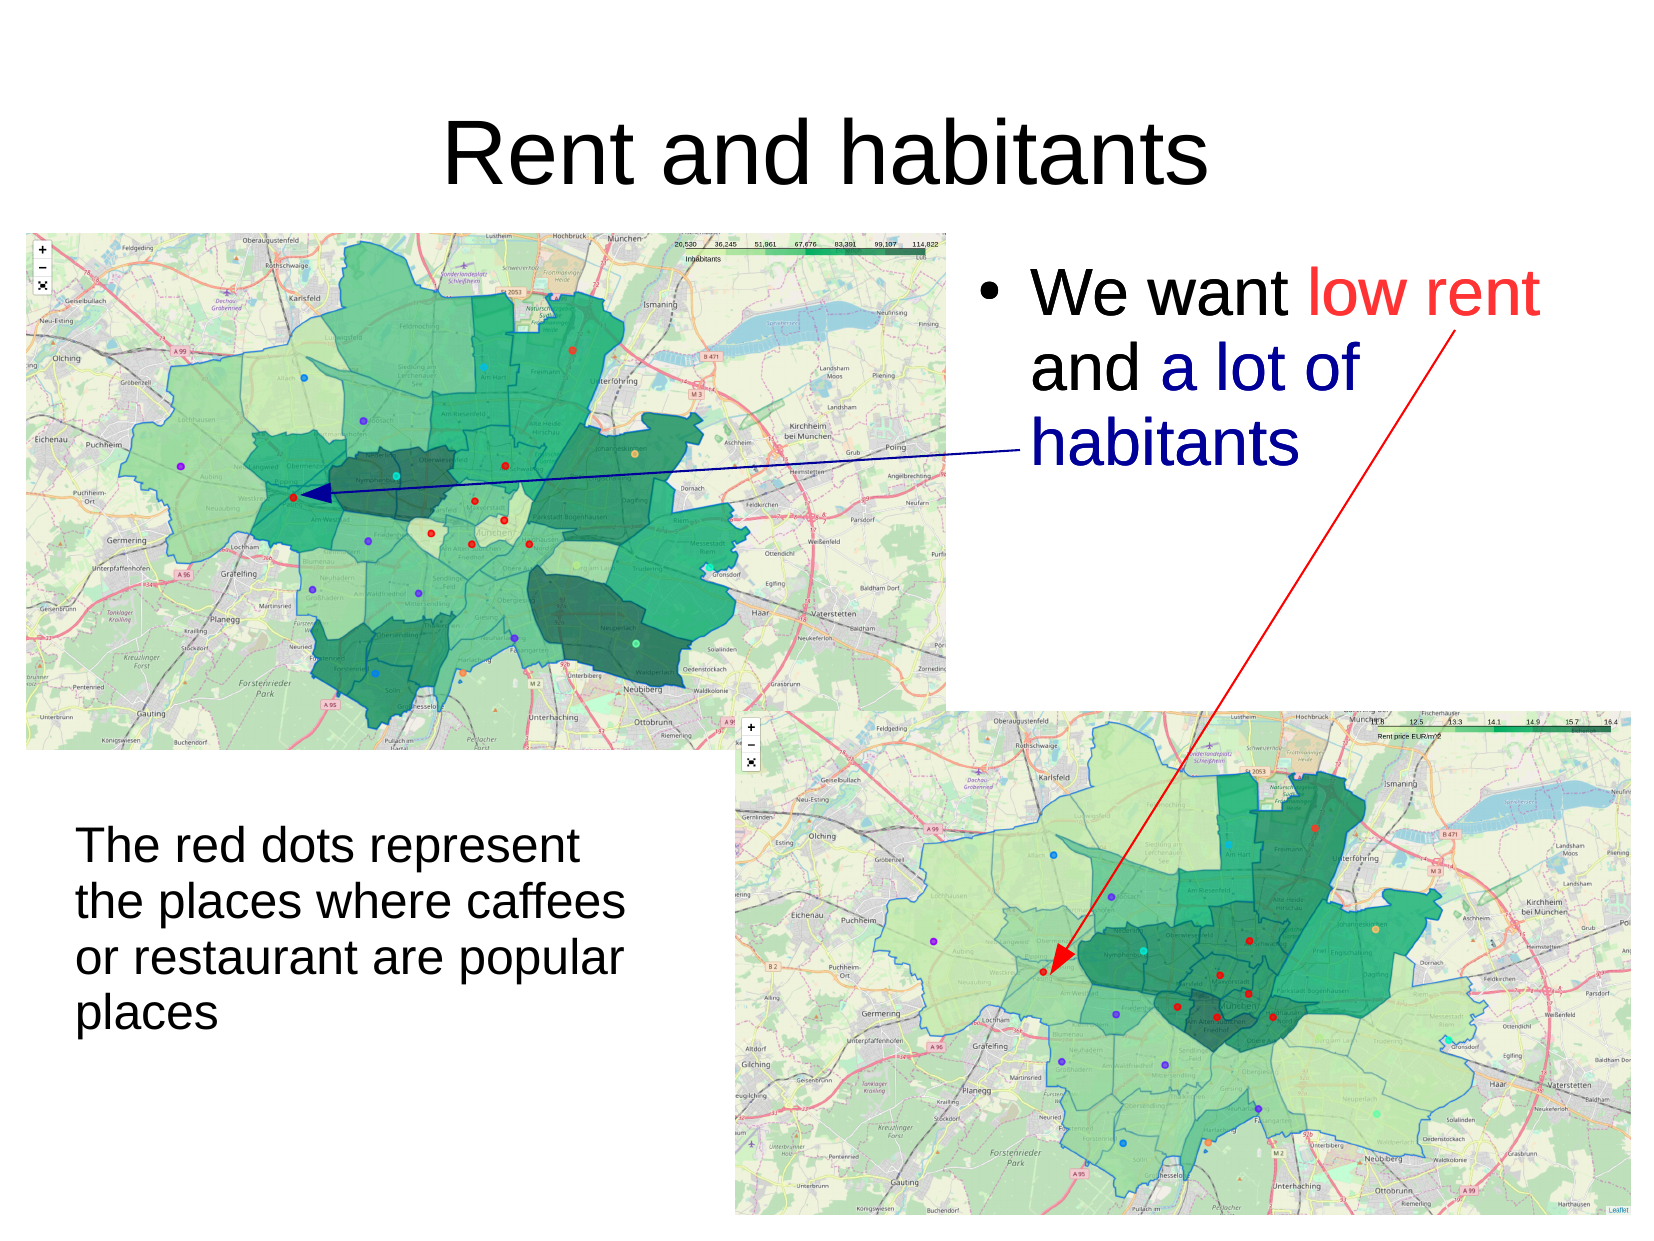

# Rent and habitants
We want low rent and a lot of habitants
We want low rent and a lot of habitants
The red dots represent the places where caffees or restaurant are popular places